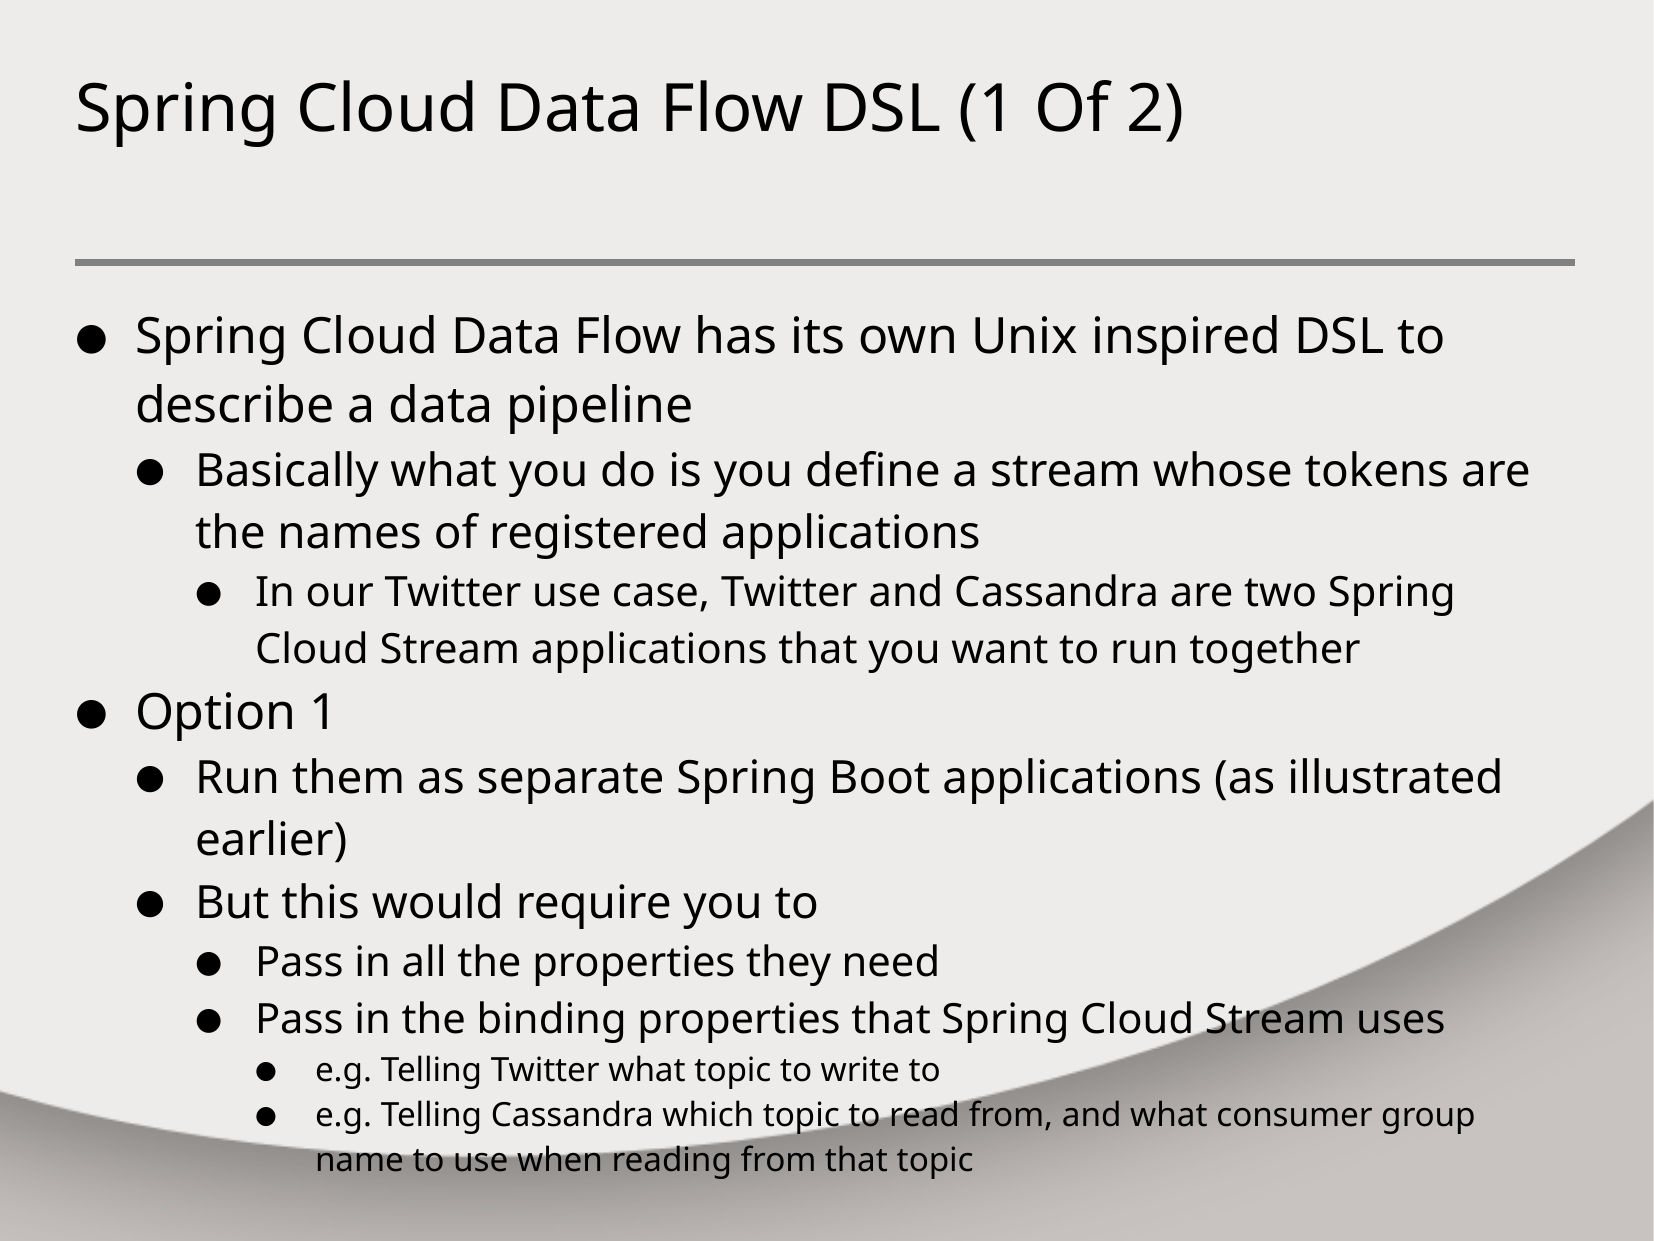

# Spring Cloud Data Flow DSL (1 Of 2)
Spring Cloud Data Flow has its own Unix inspired DSL to describe a data pipeline
Basically what you do is you define a stream whose tokens are the names of registered applications
In our Twitter use case, Twitter and Cassandra are two Spring Cloud Stream applications that you want to run together
Option 1
Run them as separate Spring Boot applications (as illustrated earlier)
But this would require you to
Pass in all the properties they need
Pass in the binding properties that Spring Cloud Stream uses
e.g. Telling Twitter what topic to write to
e.g. Telling Cassandra which topic to read from, and what consumer group name to use when reading from that topic